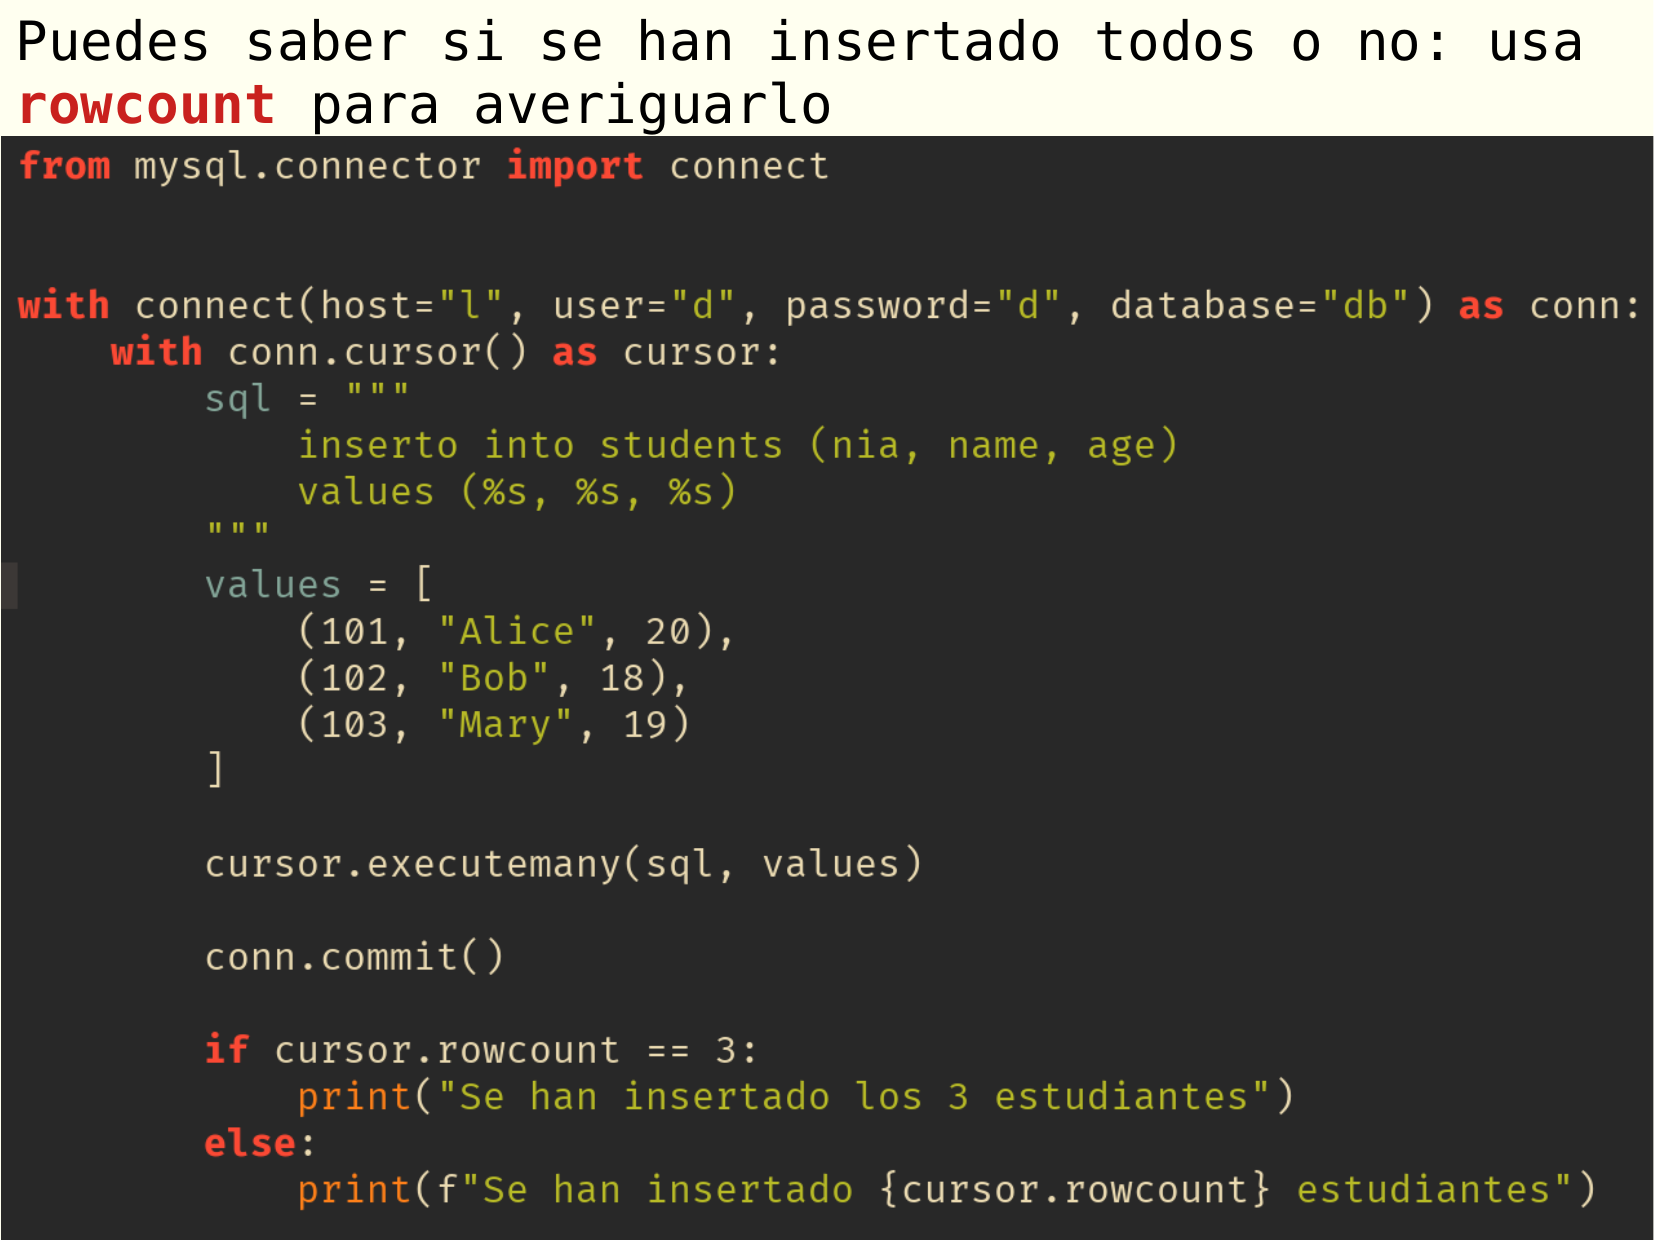

# Puedes saber si se han insertado todos o no: usa rowcount para averiguarlo